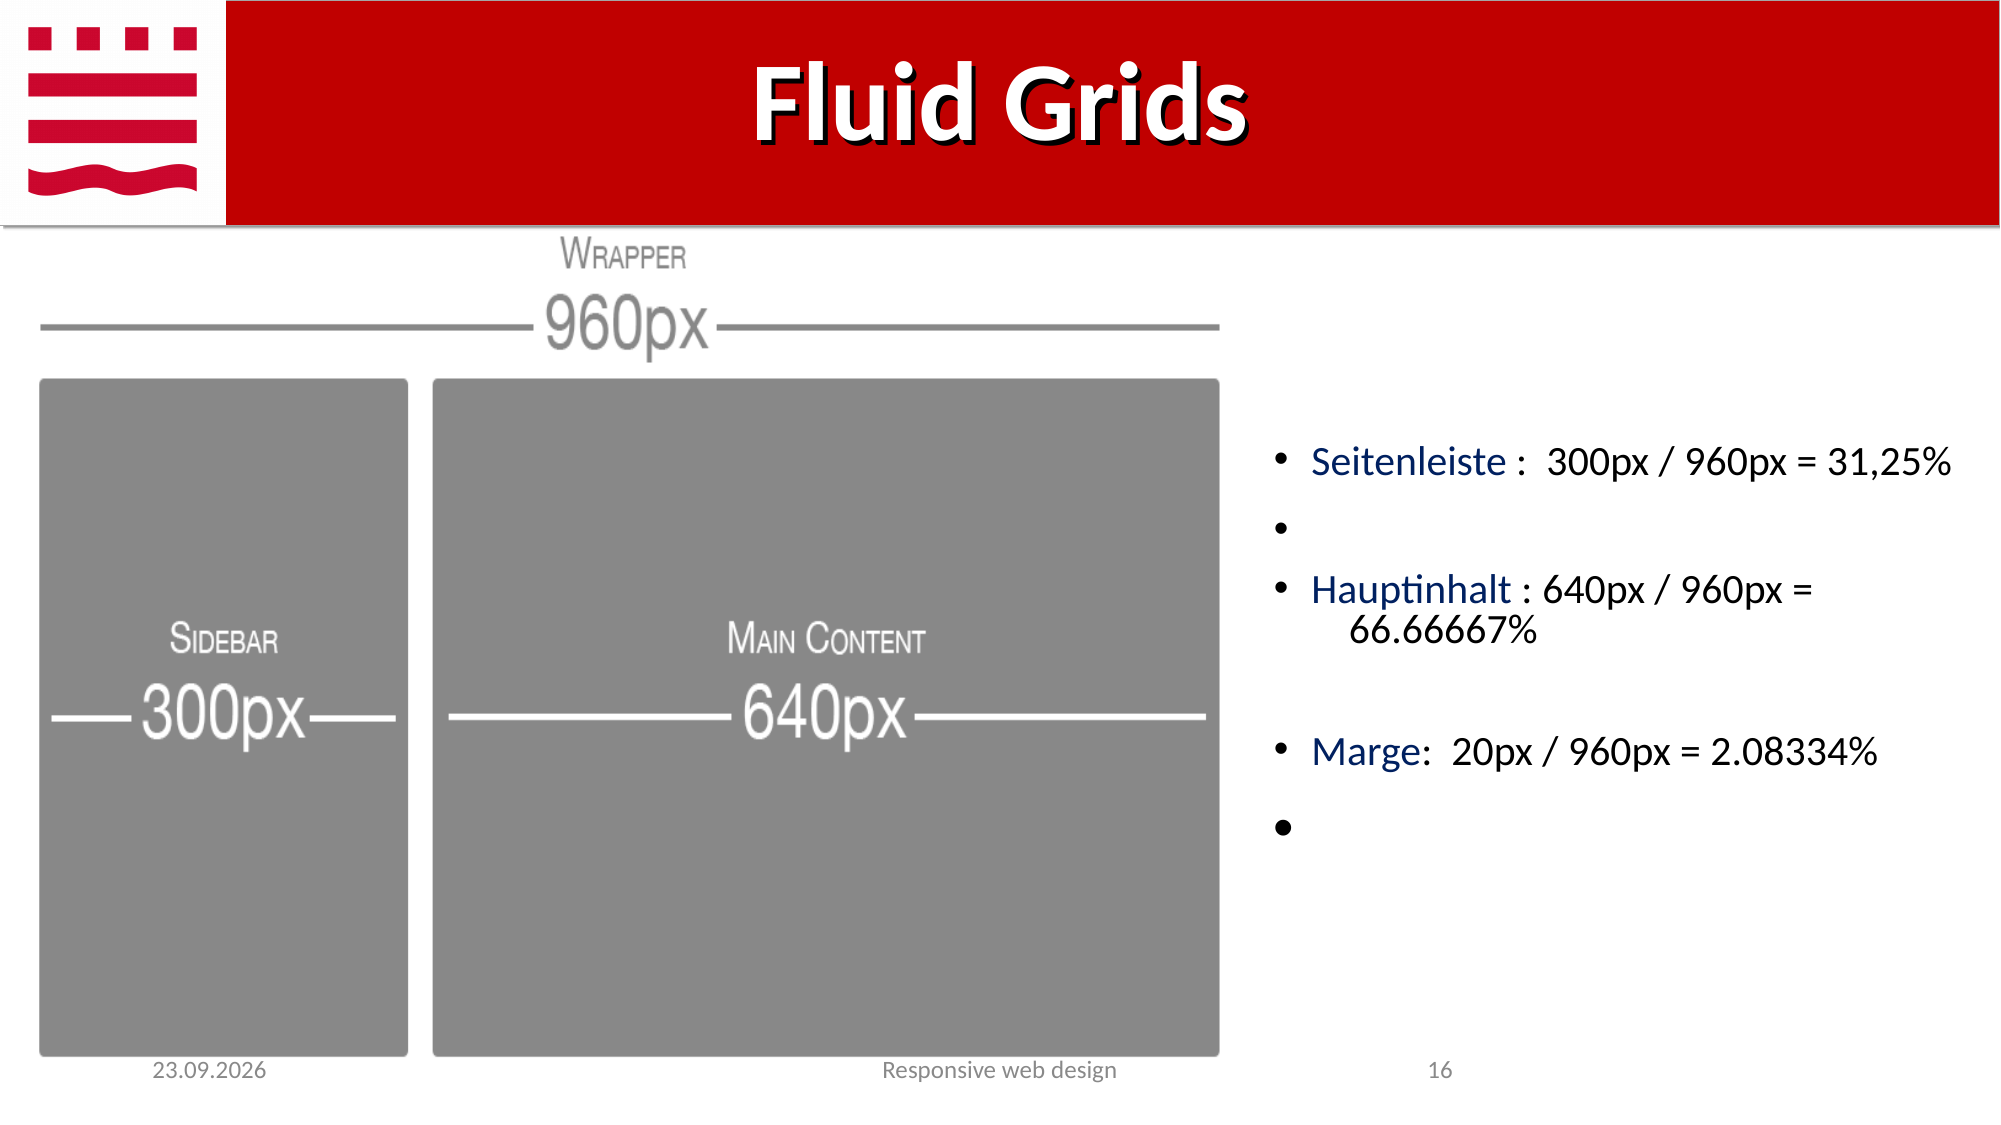

Fluid Grids
# zum beispiel
Seitenleiste :  300px / 960px = 31,25%
Hauptinhalt : 640px / 960px = 66.66667%
Marge:  20px / 960px = 2.08334%
Responsive web design
16